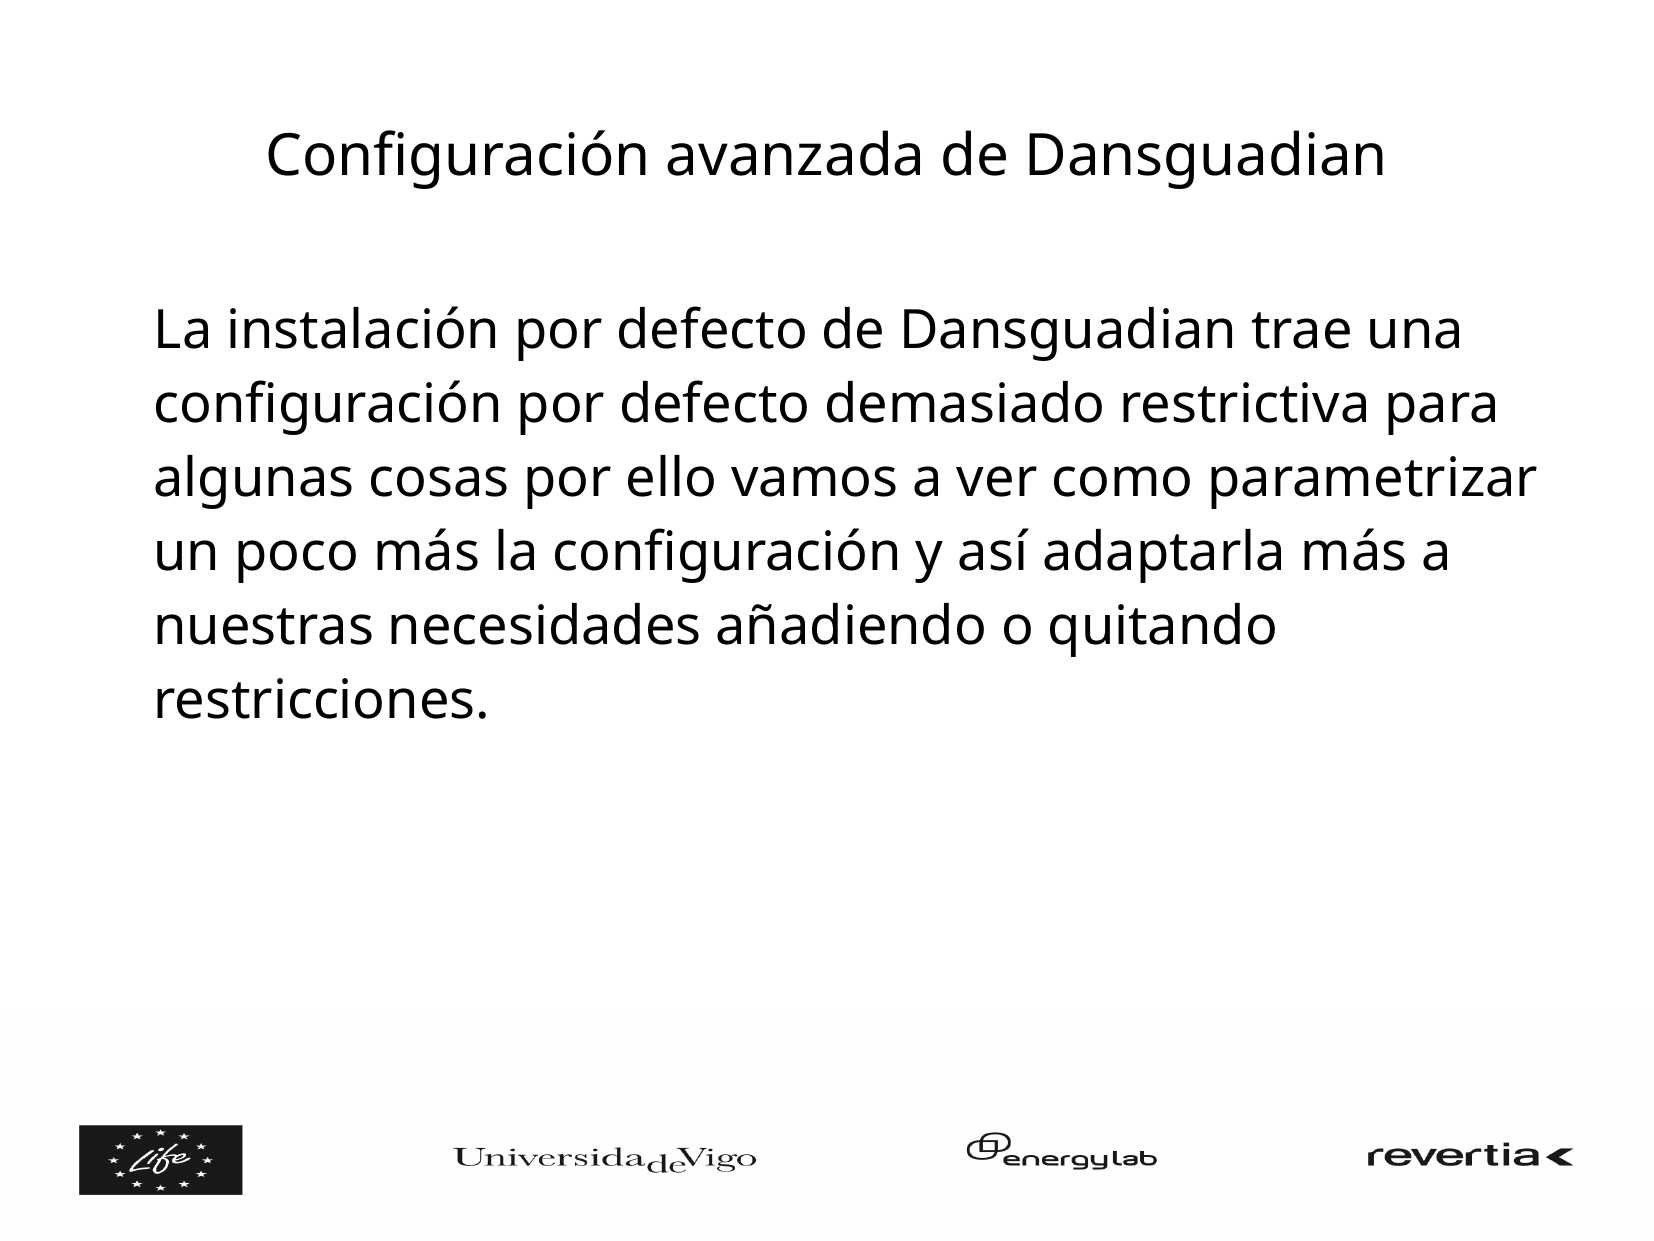

# Configuración avanzada de Dansguadian
La instalación por defecto de Dansguadian trae una configuración por defecto demasiado restrictiva para algunas cosas por ello vamos a ver como parametrizar un poco más la configuración y así adaptarla más a nuestras necesidades añadiendo o quitando restricciones.